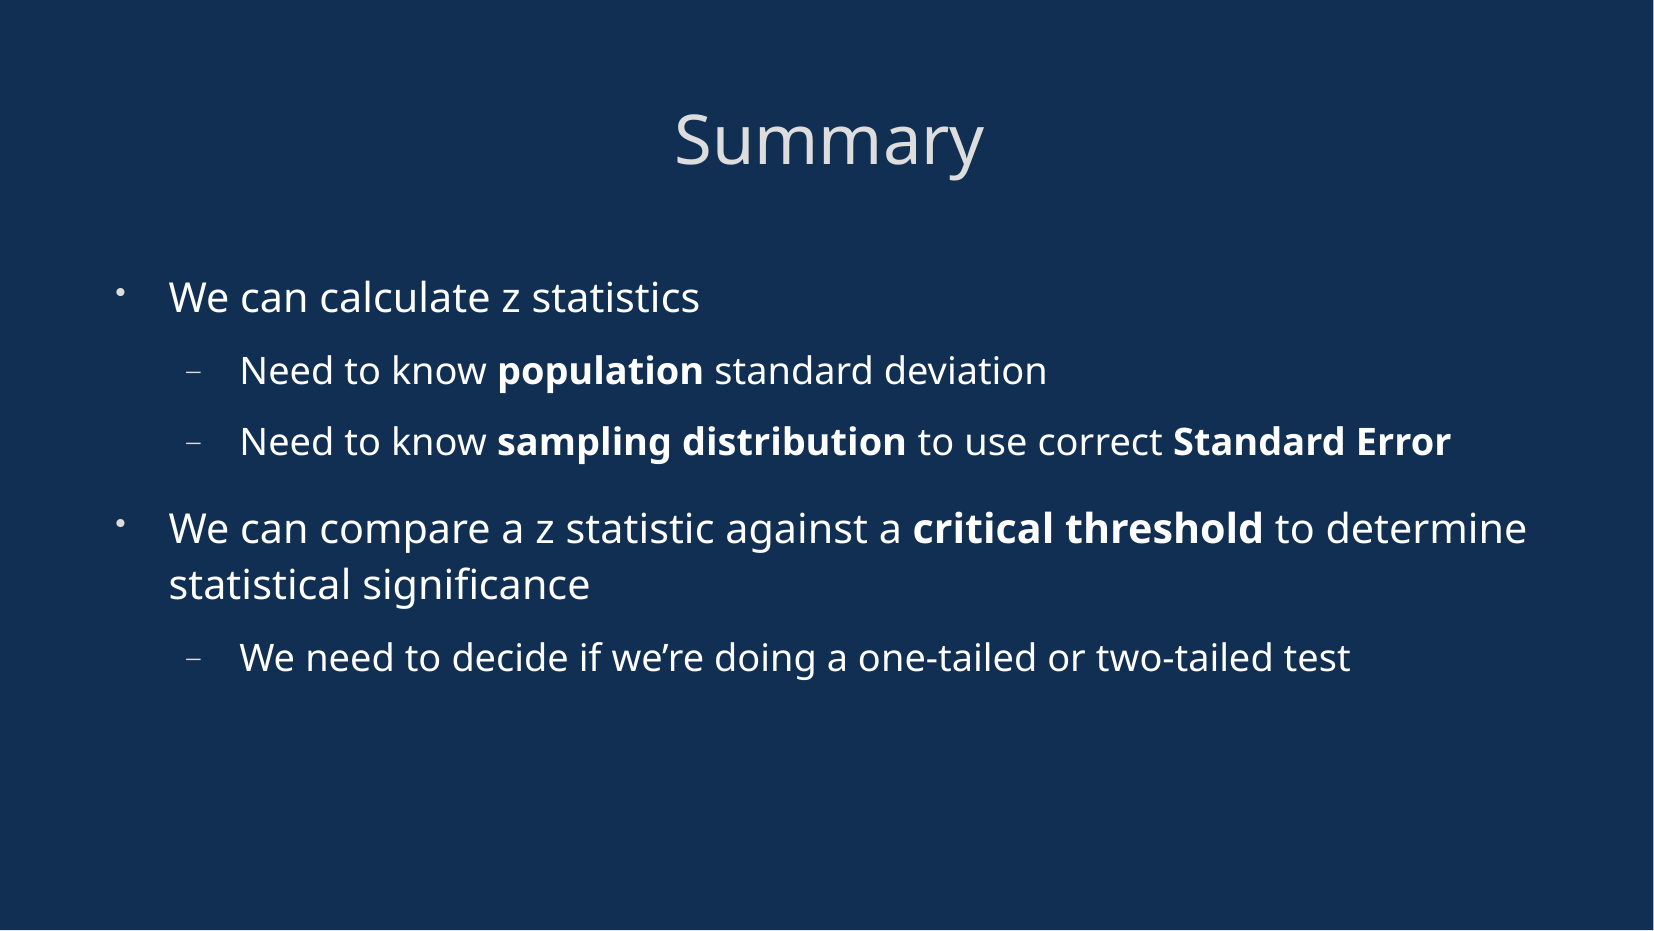

# Summary
We can calculate z statistics
Need to know population standard deviation
Need to know sampling distribution to use correct Standard Error
We can compare a z statistic against a critical threshold to determine statistical significance
We need to decide if we’re doing a one-tailed or two-tailed test